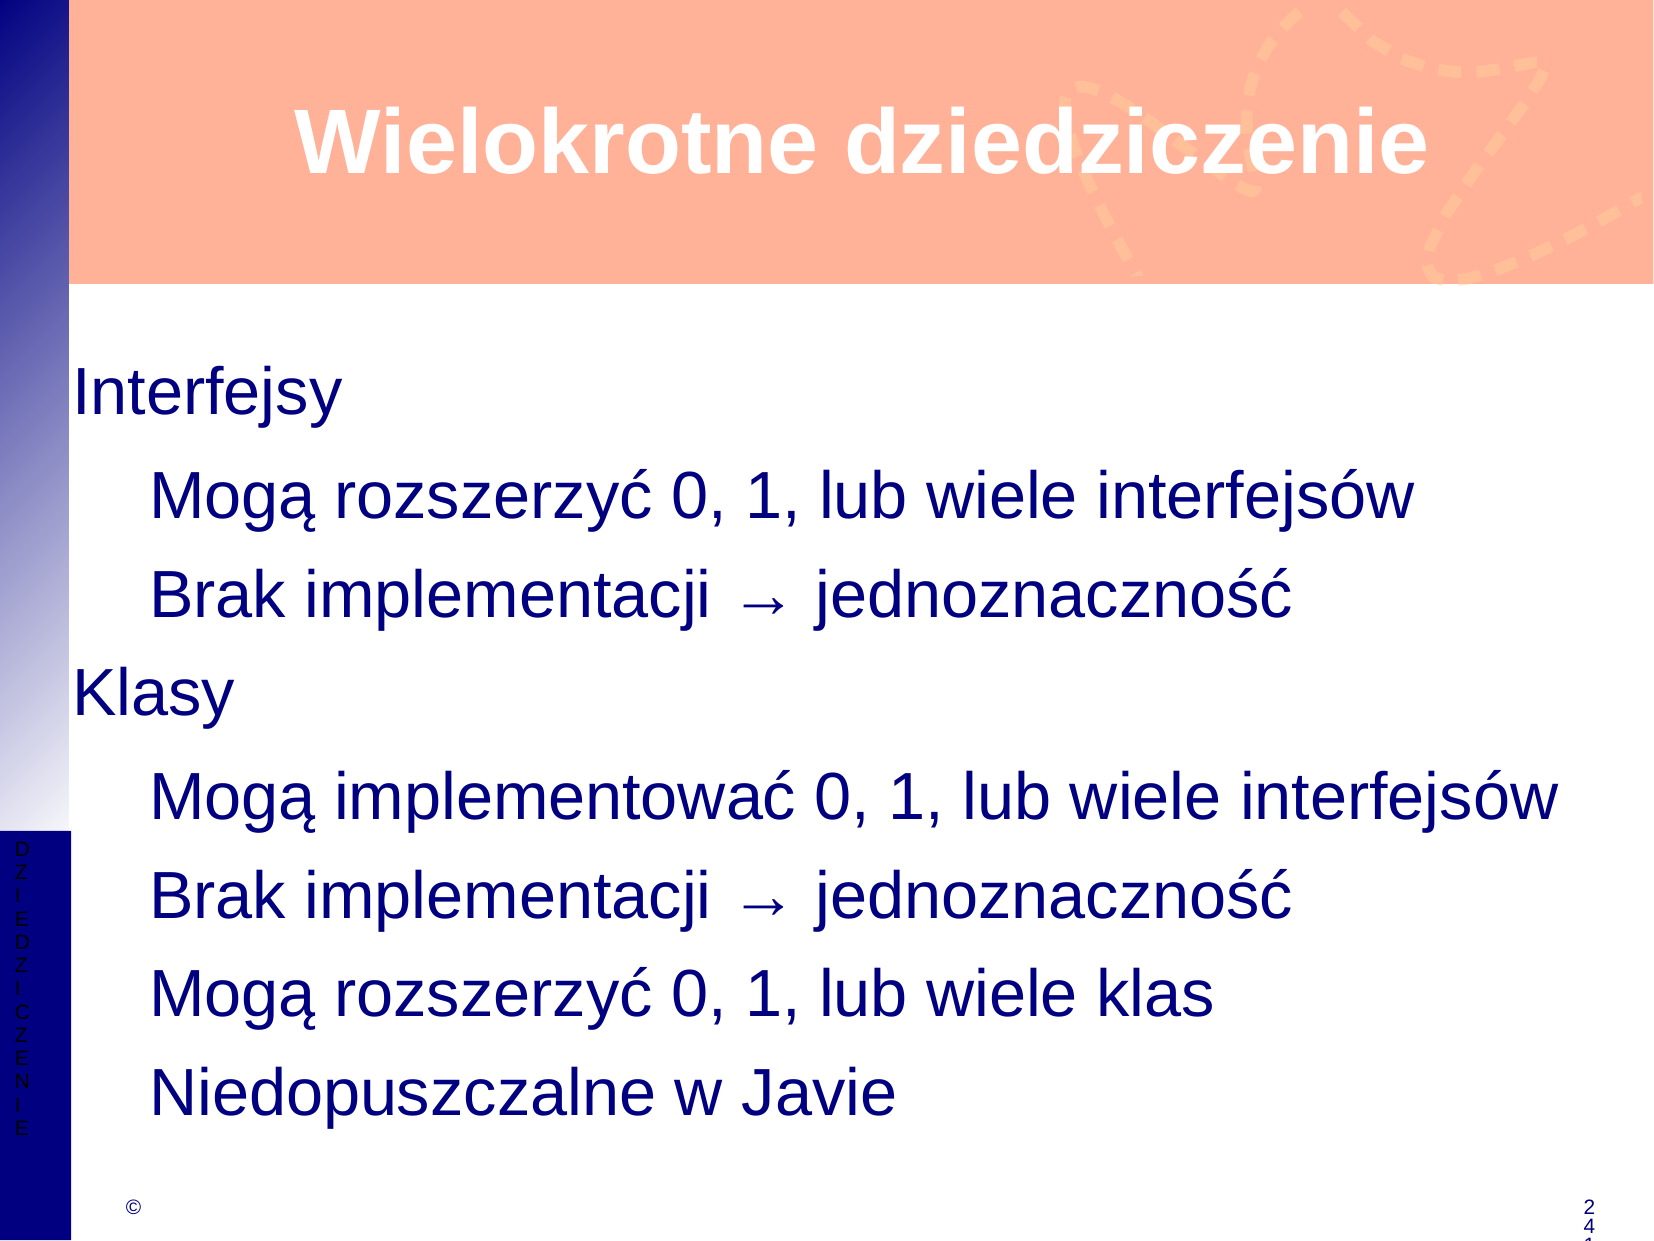

# Wielokrotne dziedziczenie
Interfejsy
Mogą rozszerzyć 0, 1, lub wiele interfejsów
Brak implementacji → jednoznaczność
Klasy
Mogą implementować 0, 1, lub wiele interfejsów
Brak implementacji → jednoznaczność
Mogą rozszerzyć 0, 1, lub wiele klas
Niedopuszczalne w Javie
D
Z
I
E
D
Z
I
C
Z
E
N
I
E